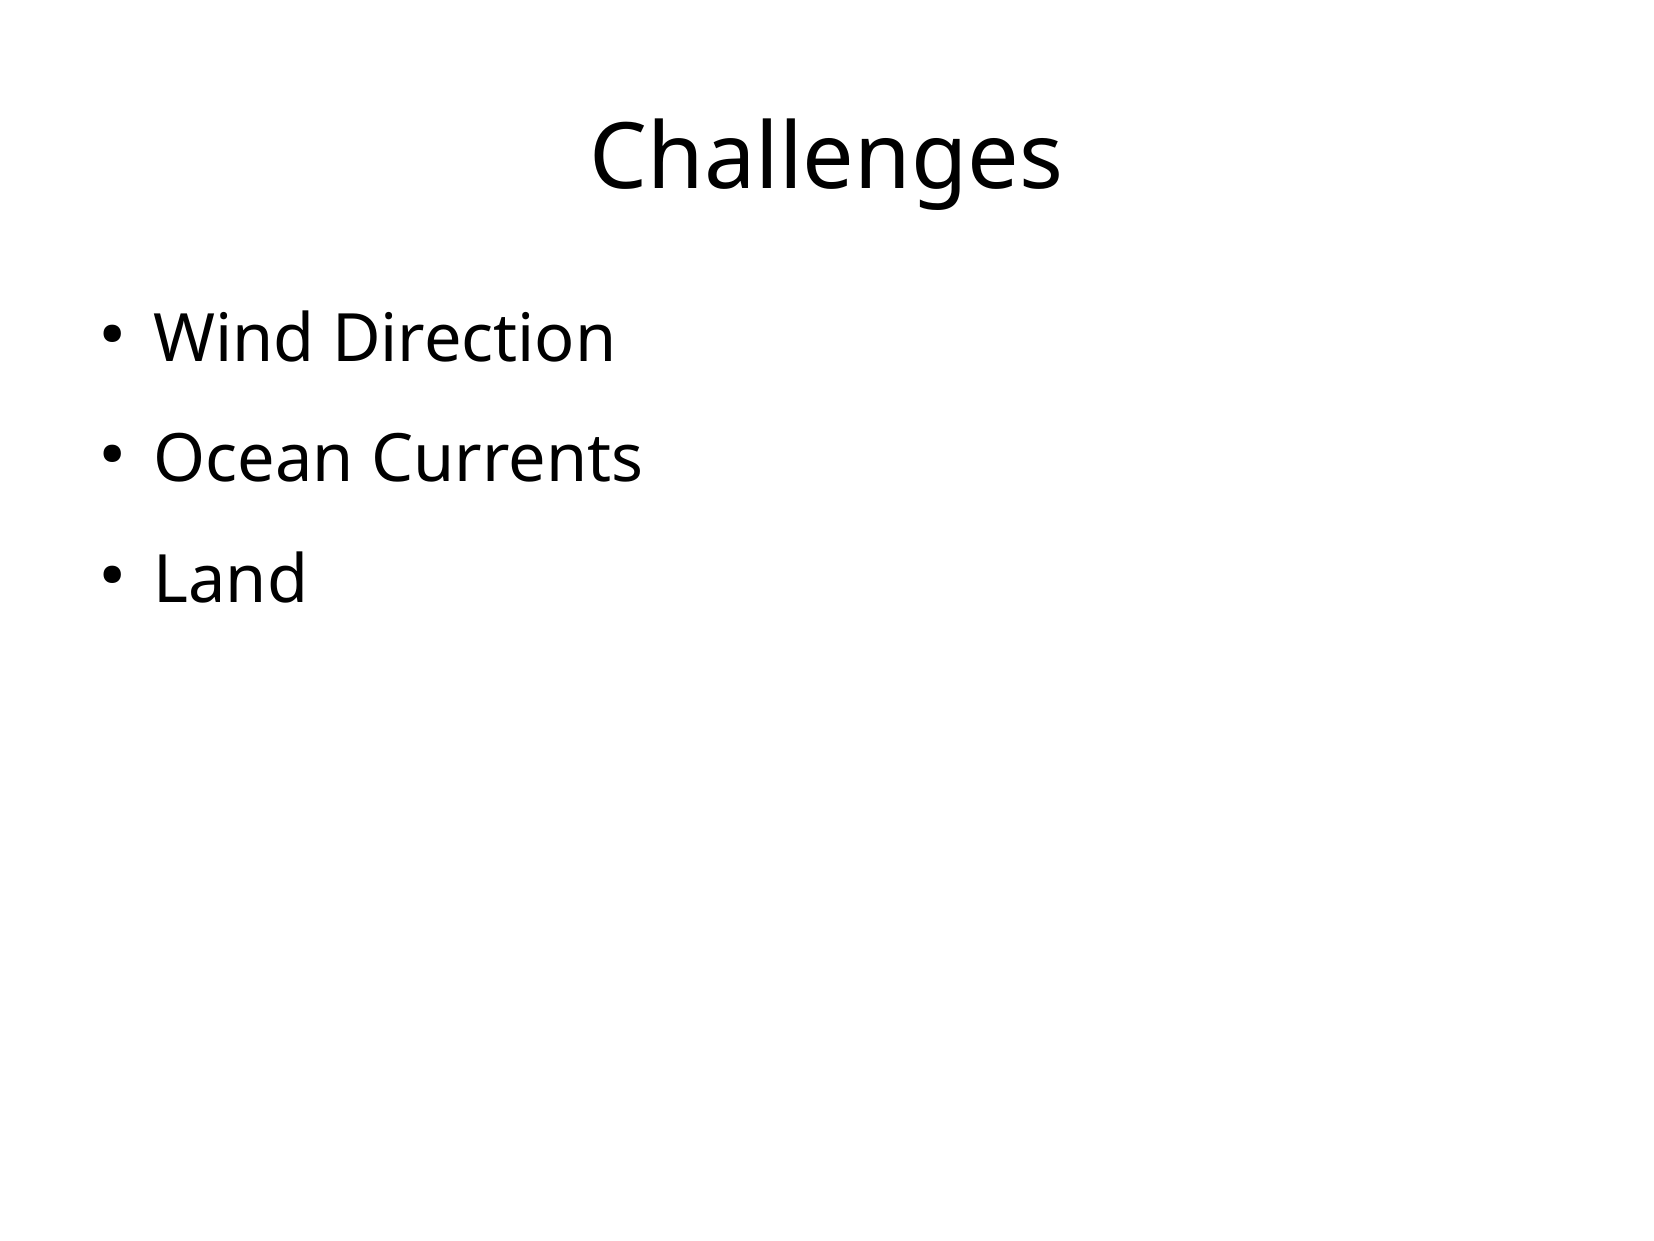

# Challenges
Wind Direction
Ocean Currents
Land